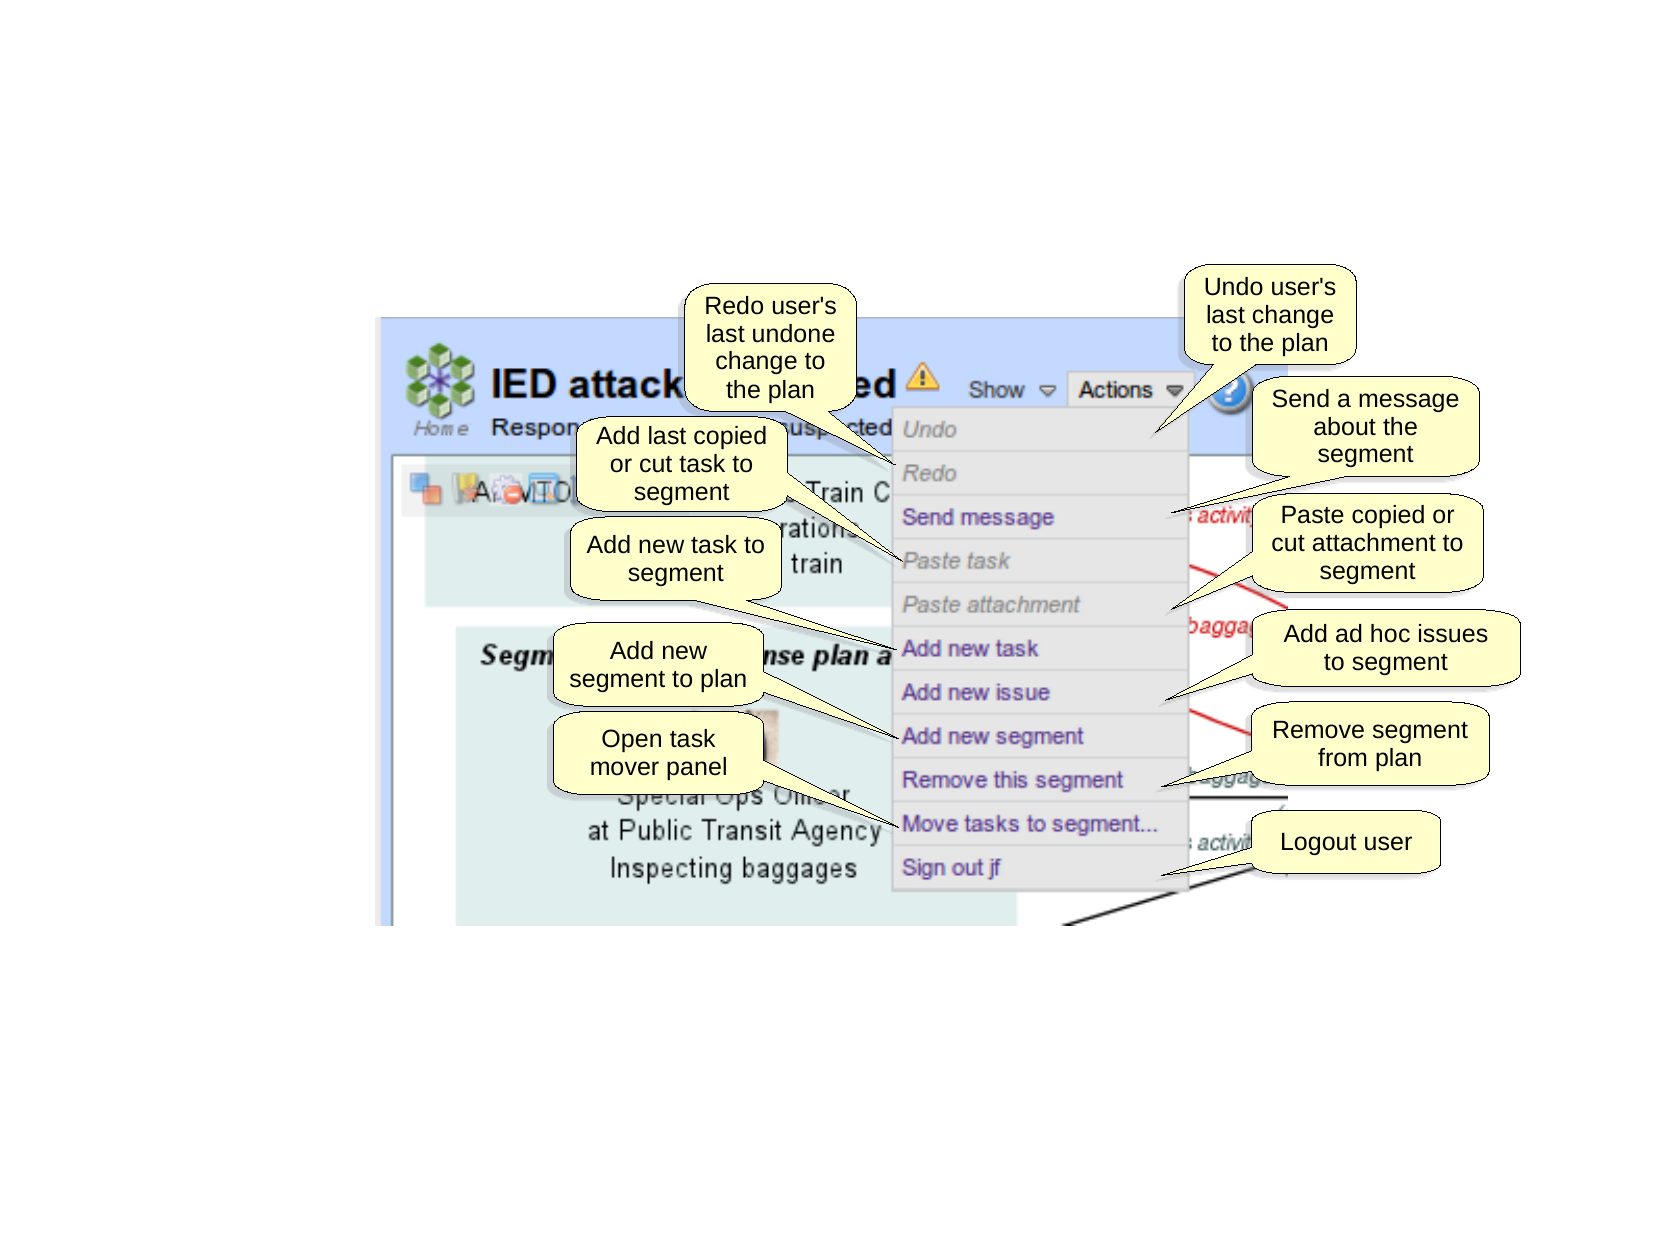

Undo user's last change to the plan
Redo user's last undone change to the plan
Send a message about the segment
Add last copied or cut task to segment
Paste copied or cut attachment to segment
Add new task to segment
Add ad hoc issues to segment
Add new segment to plan
Remove segment from plan
Open task mover panel
Logout user